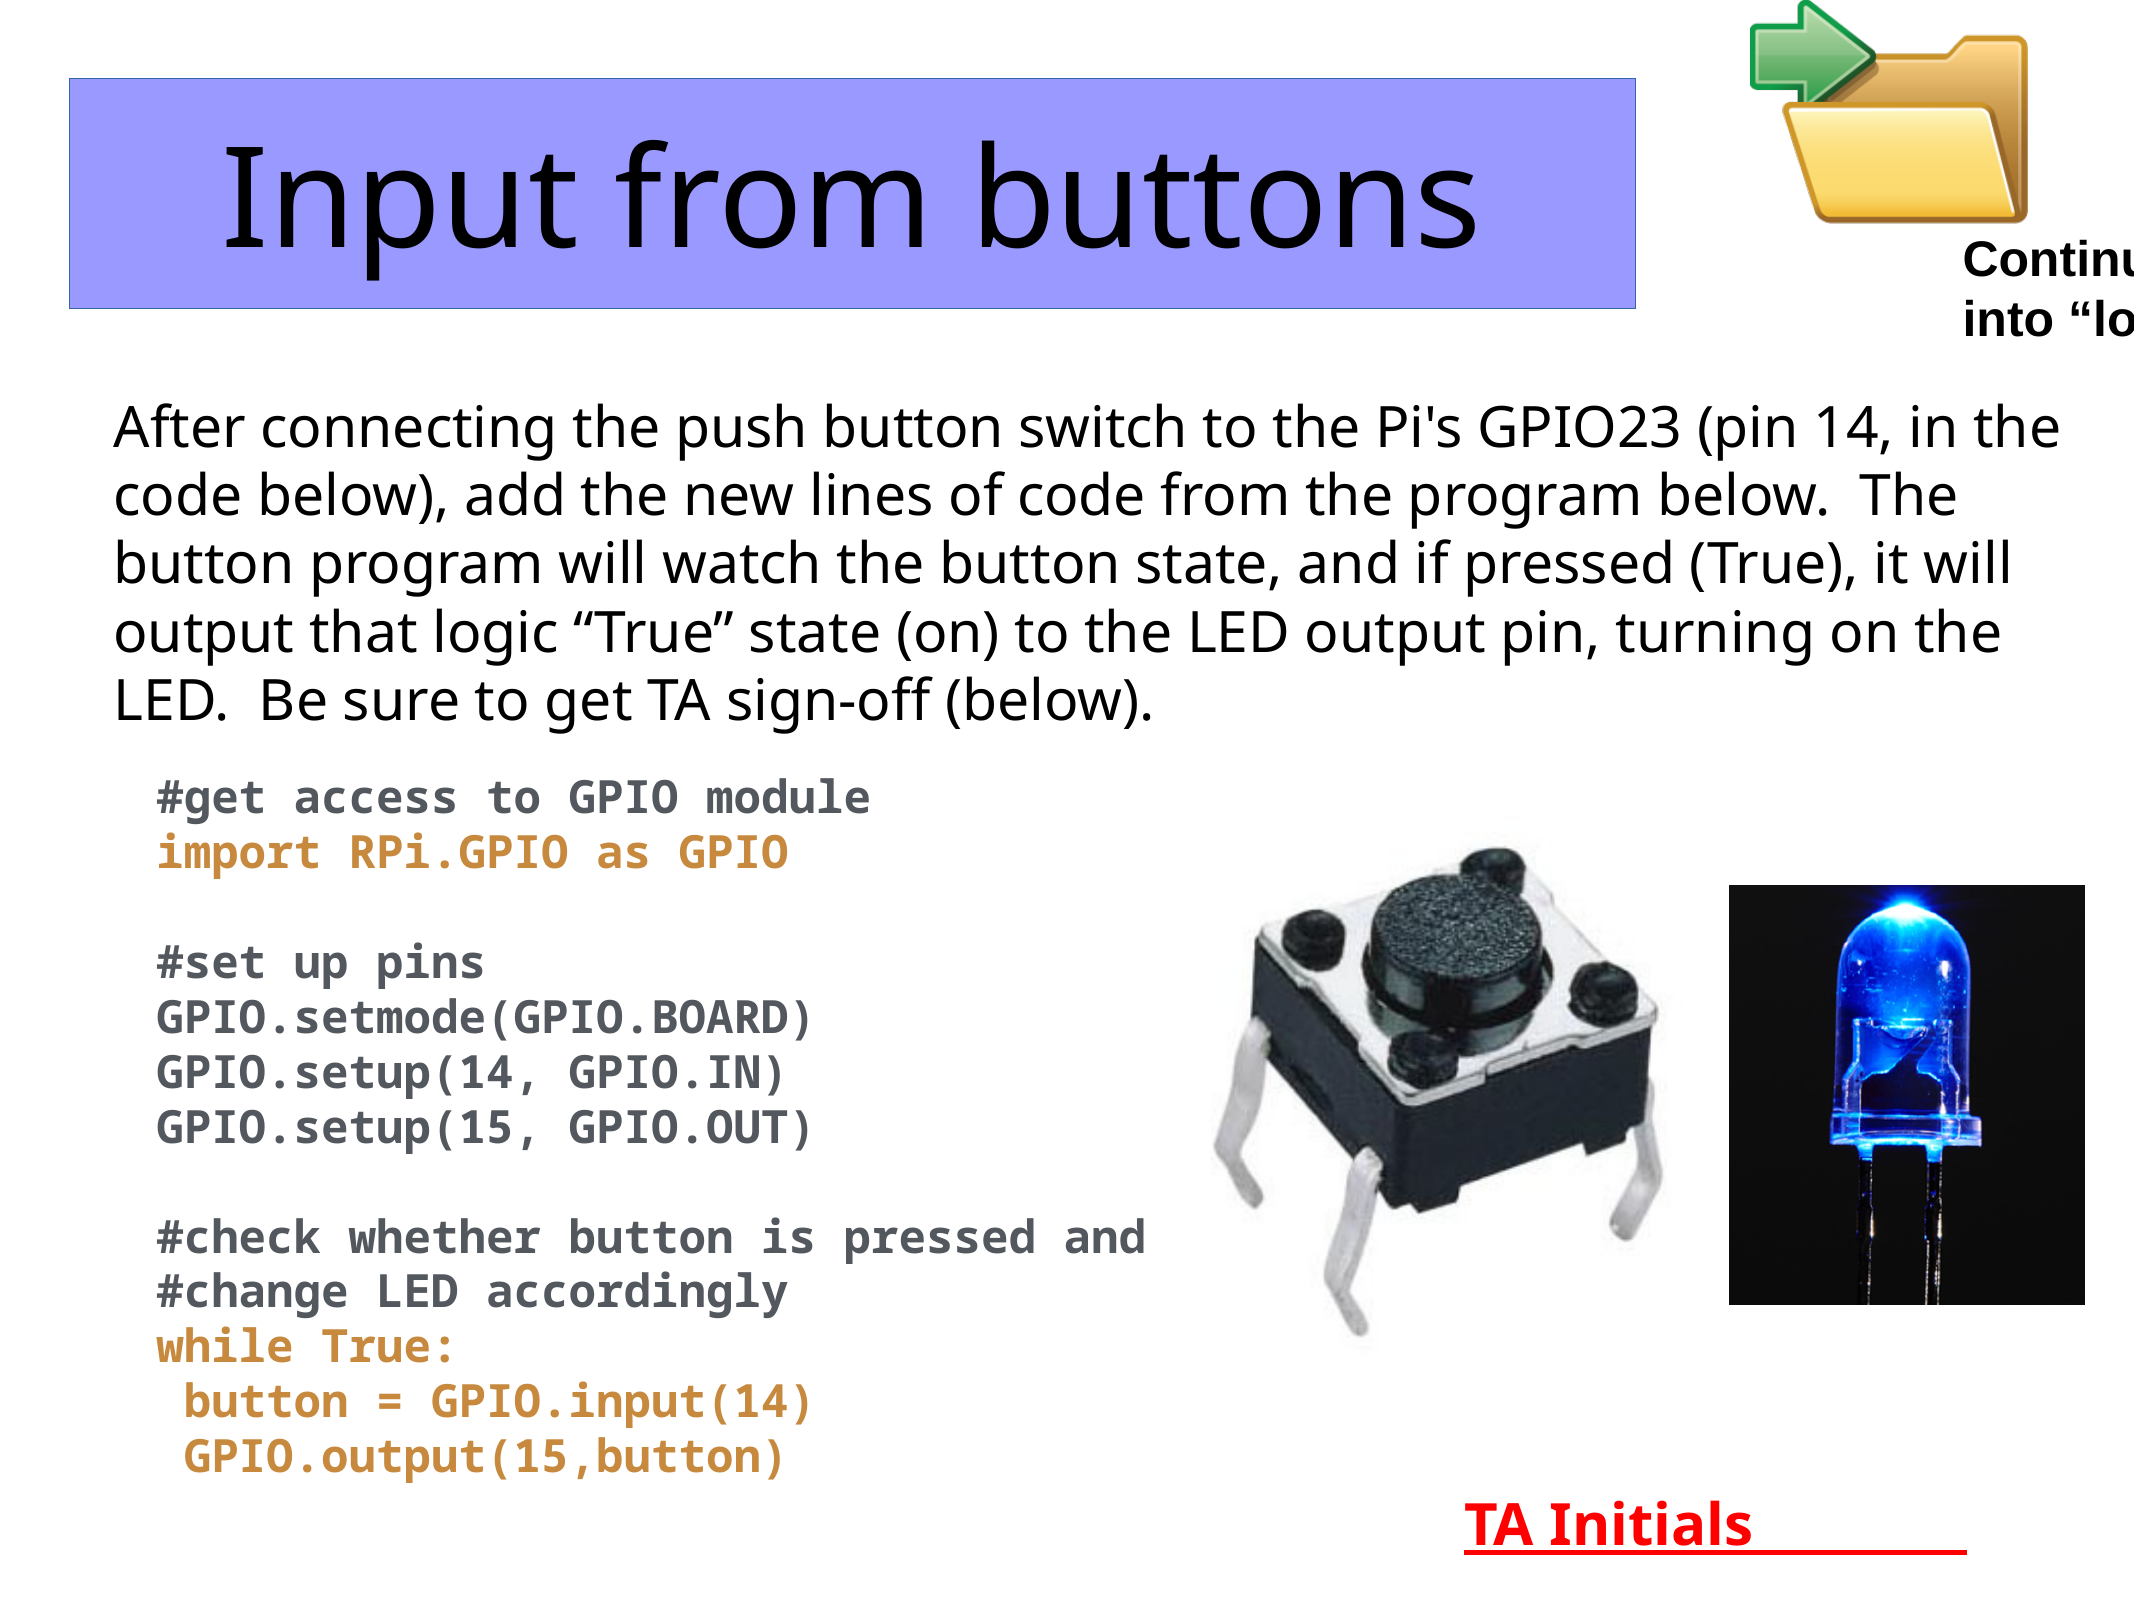

Continue saving
into “logger.py”
Input from buttons
After connecting the push button switch to the Pi's GPIO23 (pin 14, in the code below), add the new lines of code from the program below. The button program will watch the button state, and if pressed (True), it will output that logic “True” state (on) to the LED output pin, turning on the LED. Be sure to get TA sign-off (below).
# #get access to GPIO module import RPi.GPIO as GPIO #set up pins GPIO.setmode(GPIO.BOARD) GPIO.setup(14, GPIO.IN) GPIO.setup(15, GPIO.OUT) #check whether button is pressed and #change LED accordingly while True: button = GPIO.input(14) GPIO.output(15,button)
			TA Initials